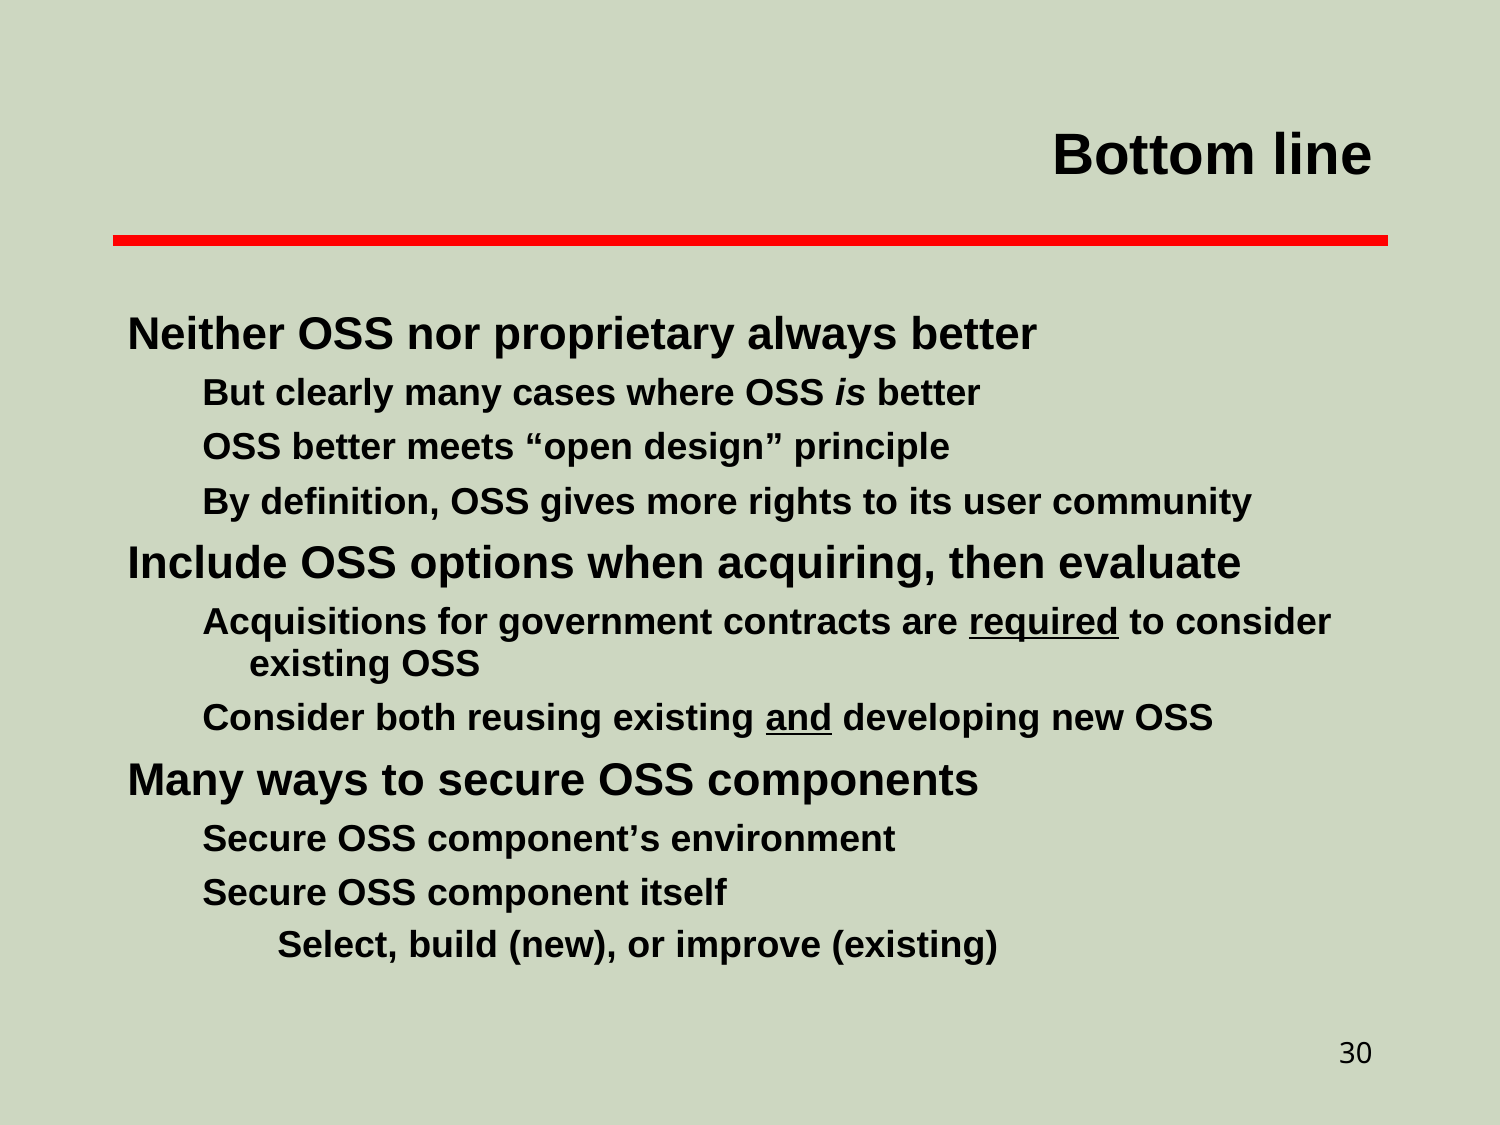

# Bottom line
Neither OSS nor proprietary always better
But clearly many cases where OSS is better
OSS better meets “open design” principle
By definition, OSS gives more rights to its user community
Include OSS options when acquiring, then evaluate
Acquisitions for government contracts are required to consider existing OSS
Consider both reusing existing and developing new OSS
Many ways to secure OSS components
Secure OSS component’s environment
Secure OSS component itself
Select, build (new), or improve (existing)